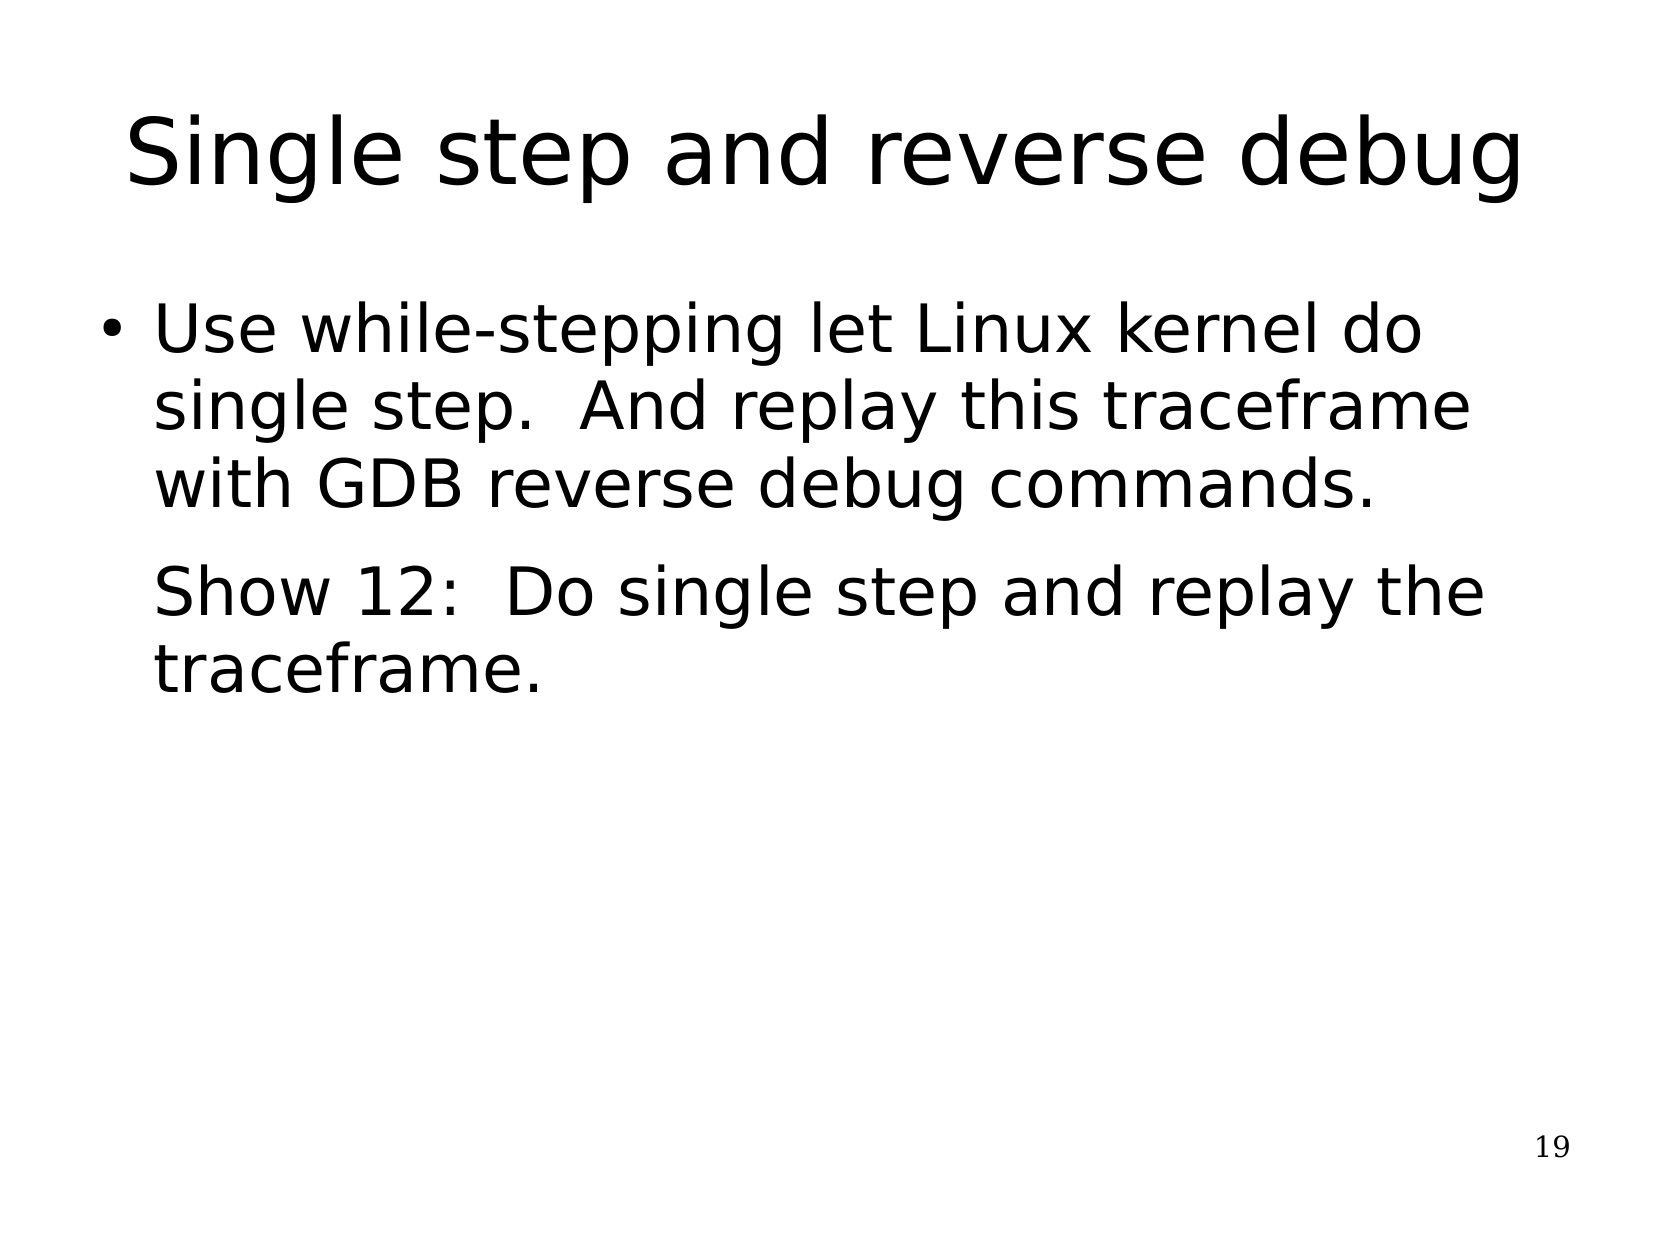

# Single step and reverse debug
Use while-stepping let Linux kernel do single step. And replay this traceframe with GDB reverse debug commands.
Show 12: Do single step and replay the traceframe.
19